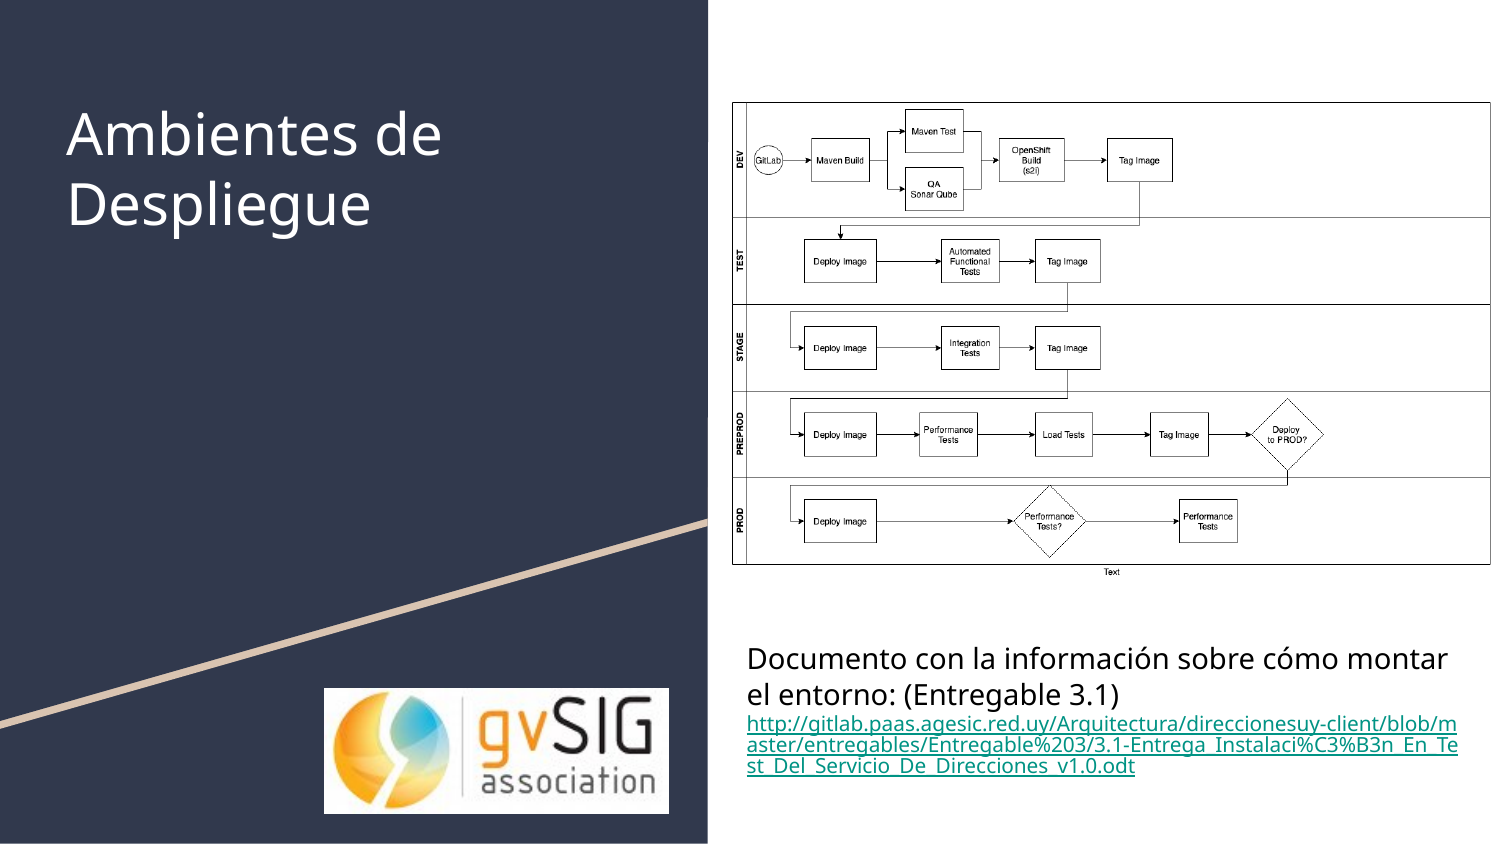

# Ambientes de Despliegue
Documento con la información sobre cómo montar el entorno: (Entregable 3.1)
http://gitlab.paas.agesic.red.uy/Arquitectura/direccionesuy-client/blob/master/entregables/Entregable%203/3.1-Entrega_Instalaci%C3%B3n_En_Test_Del_Servicio_De_Direcciones_v1.0.odt